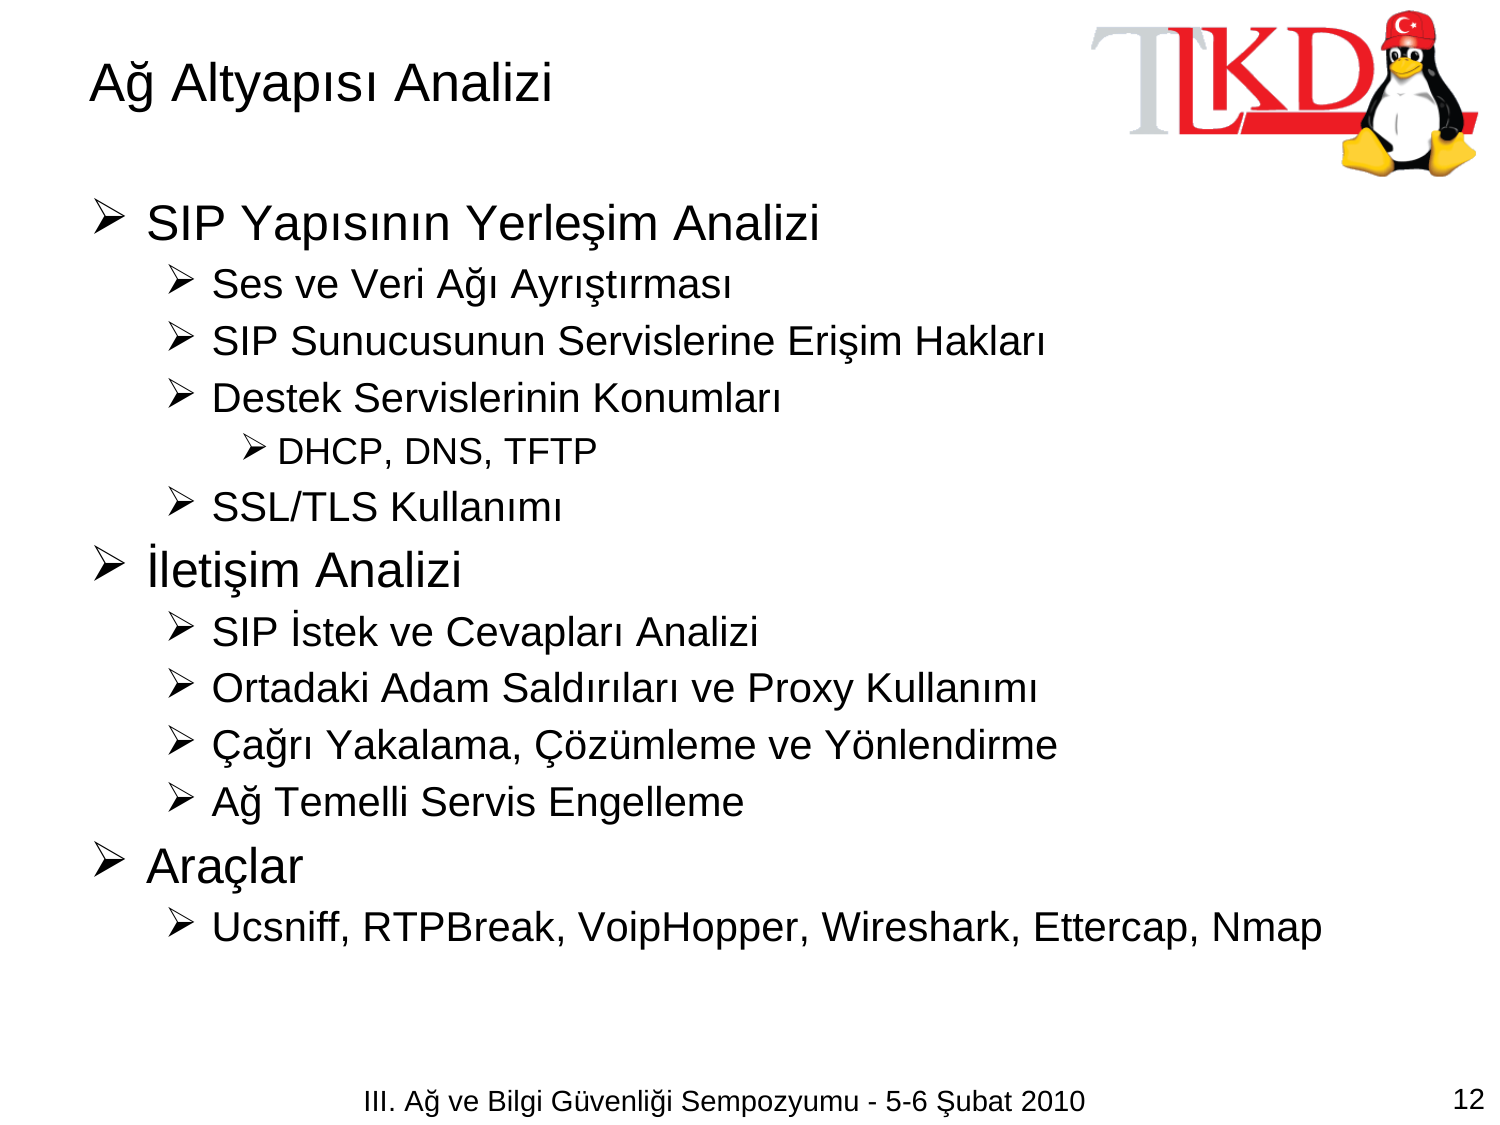

# Ağ Altyapısı Analizi
SIP Yapısının Yerleşim Analizi
Ses ve Veri Ağı Ayrıştırması
SIP Sunucusunun Servislerine Erişim Hakları
Destek Servislerinin Konumları
DHCP, DNS, TFTP
SSL/TLS Kullanımı
İletişim Analizi
SIP İstek ve Cevapları Analizi
Ortadaki Adam Saldırıları ve Proxy Kullanımı
Çağrı Yakalama, Çözümleme ve Yönlendirme
Ağ Temelli Servis Engelleme
Araçlar
Ucsniff, RTPBreak, VoipHopper, Wireshark, Ettercap, Nmap
12